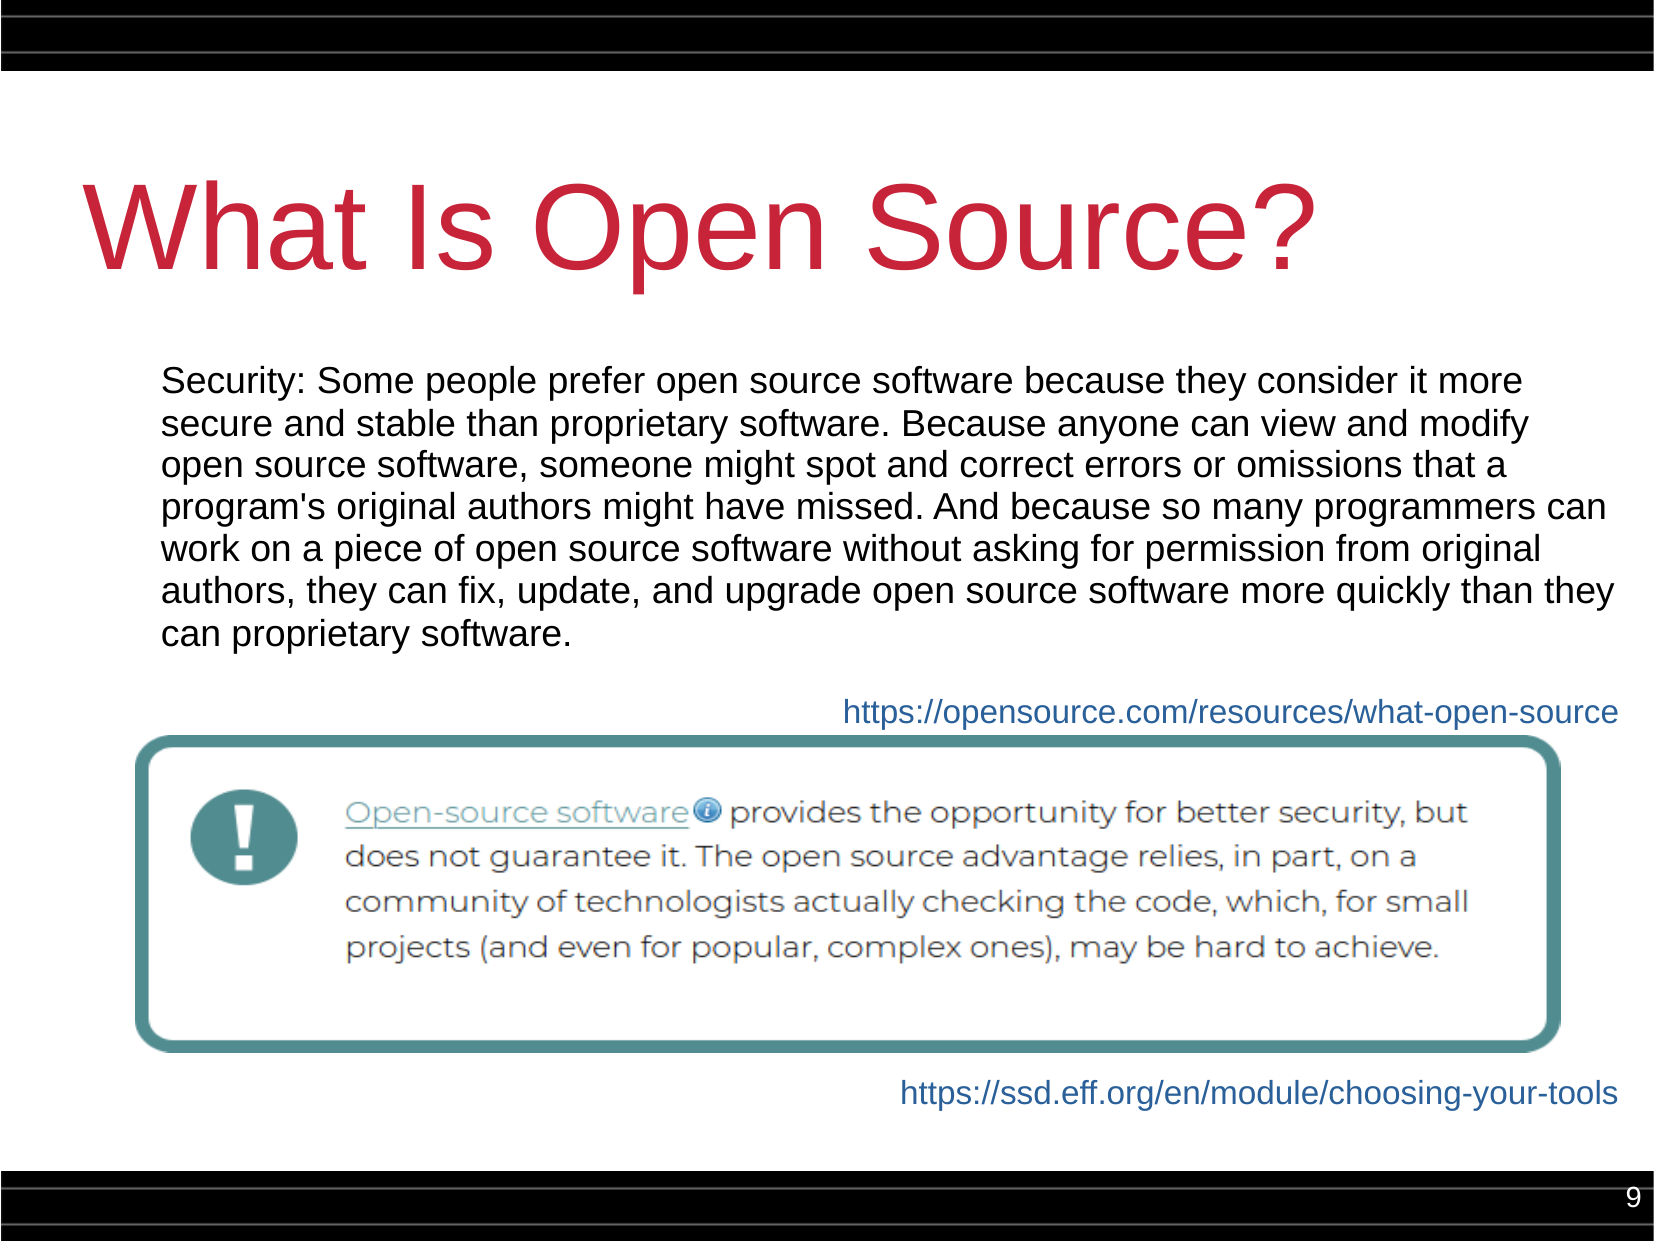

# What Is Open Source?
Security: Some people prefer open source software because they consider it more secure and stable than proprietary software. Because anyone can view and modify open source software, someone might spot and correct errors or omissions that a program's original authors might have missed. And because so many programmers can work on a piece of open source software without asking for permission from original authors, they can fix, update, and upgrade open source software more quickly than they can proprietary software.
https://opensource.com/resources/what-open-source
https://ssd.eff.org/en/module/choosing-your-tools